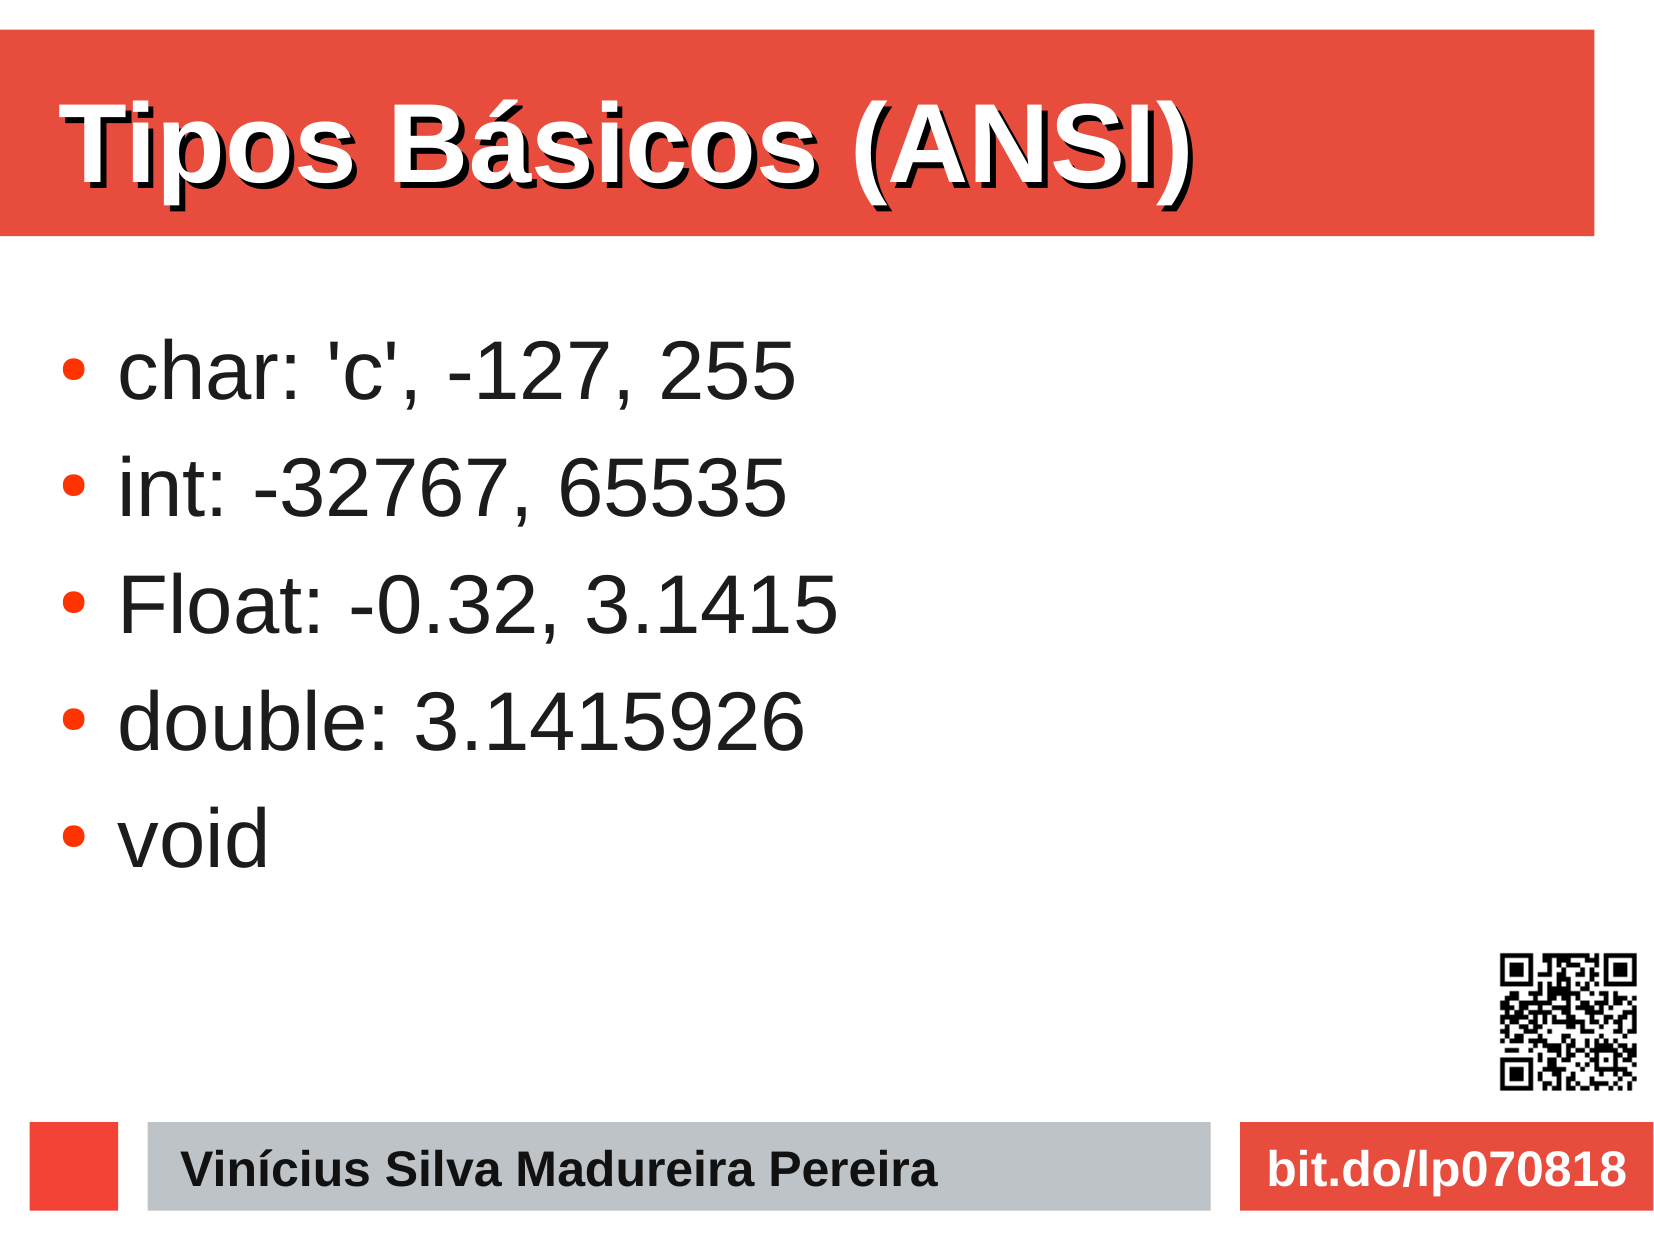

# Tipos Básicos (ANSI)
 char: 'c', -127, 255
 int: -32767, 65535
 Float: -0.32, 3.1415
 double: 3.1415926
 void
Vinícius Silva Madureira Pereira
bit.do/lp070818